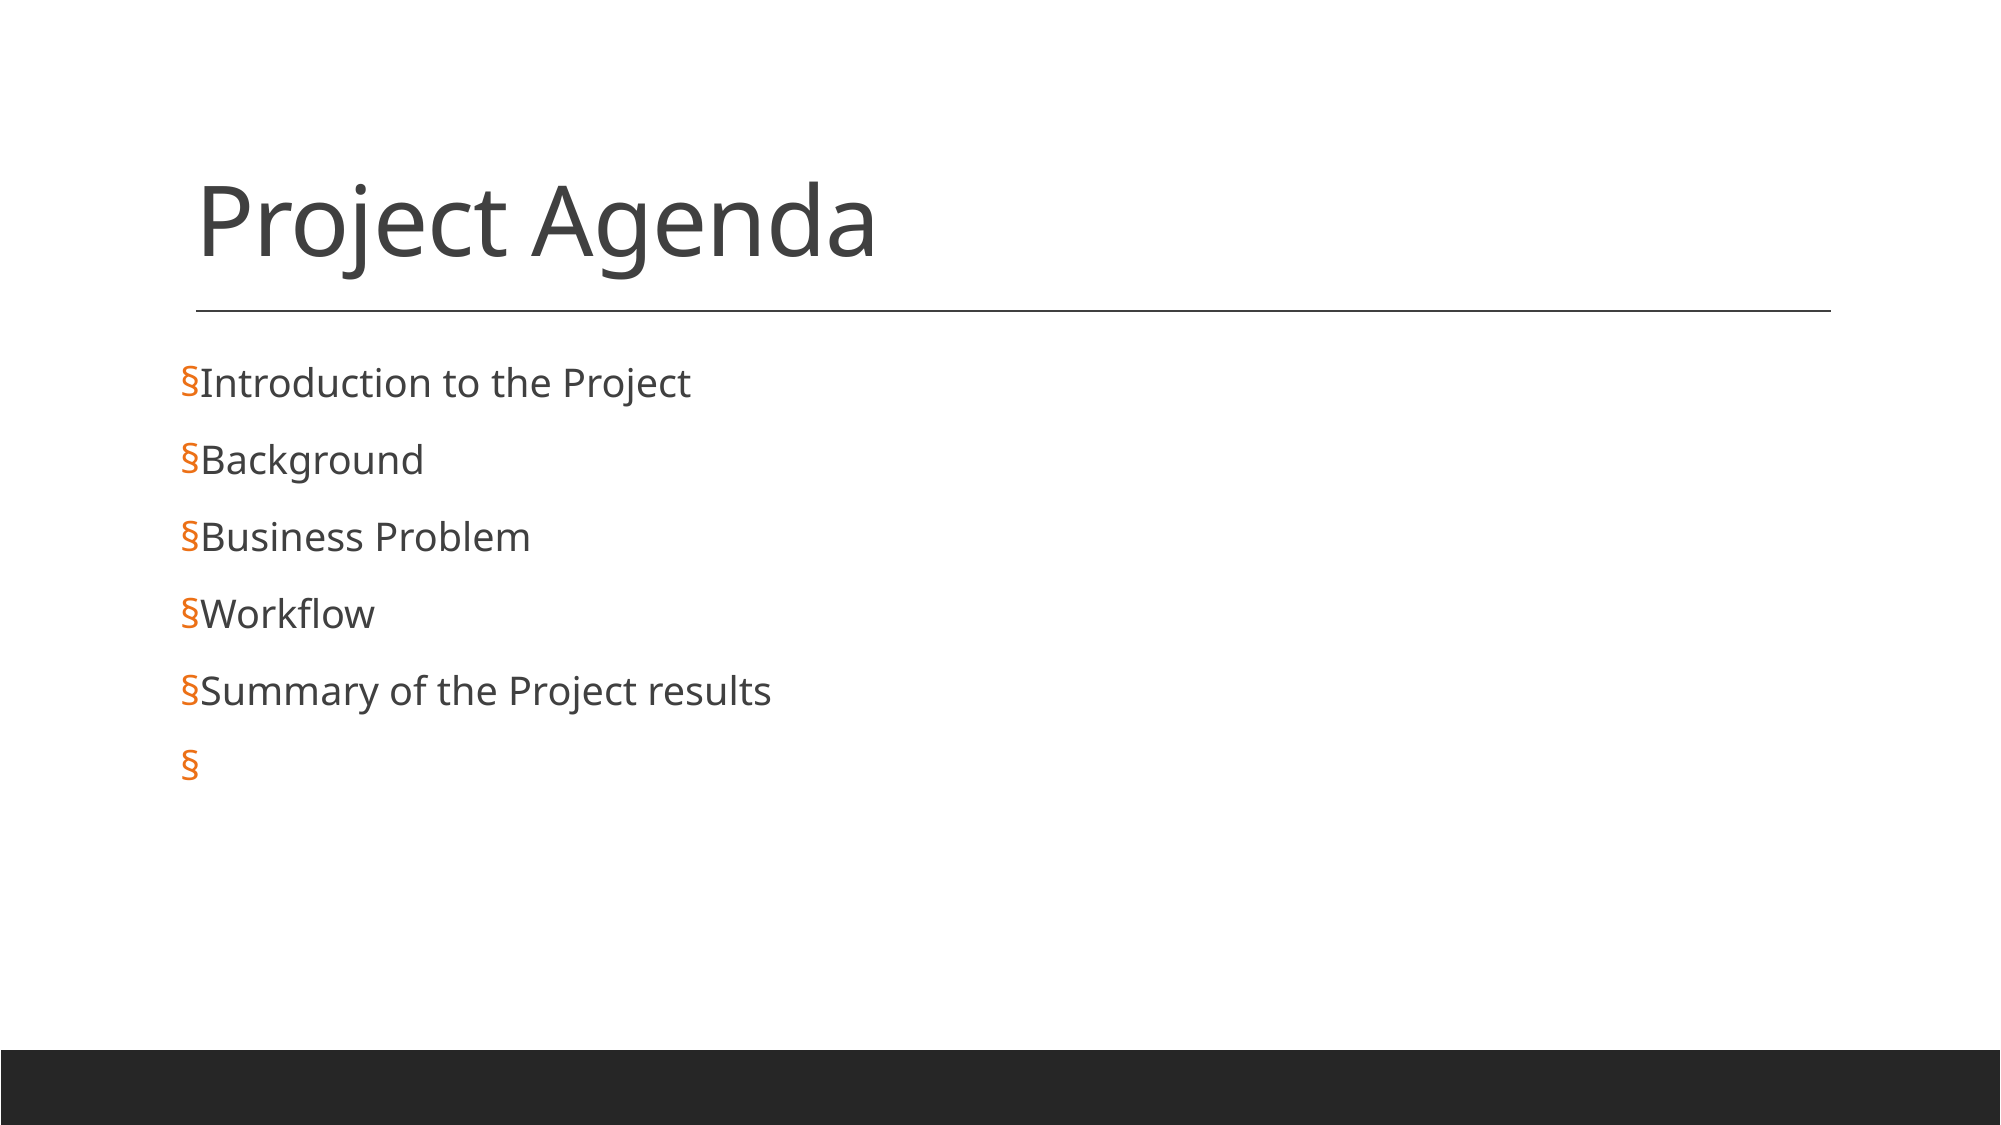

# Project Agenda
Introduction to the Project
Background
Business Problem
Workflow
Summary of the Project results